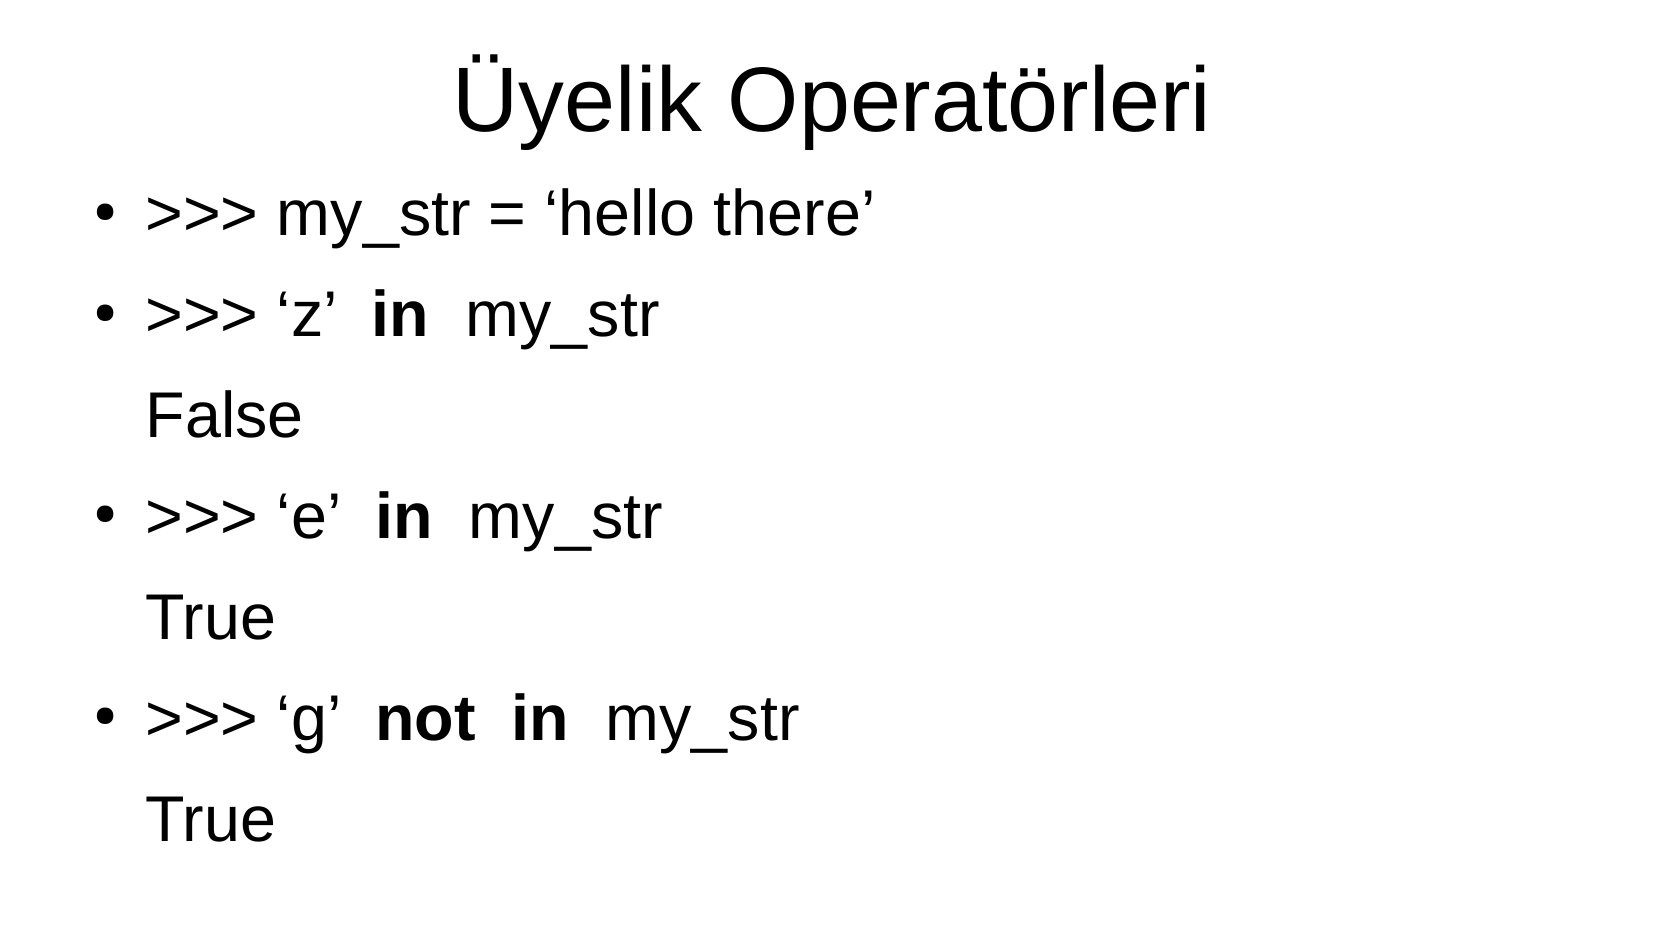

# Üyelik Operatörleri
>>> my_str = ‘hello there’
>>> ‘z’ in my_str
False
>>> ‘e’ in my_str
True
>>> ‘g’ not in my_str
True